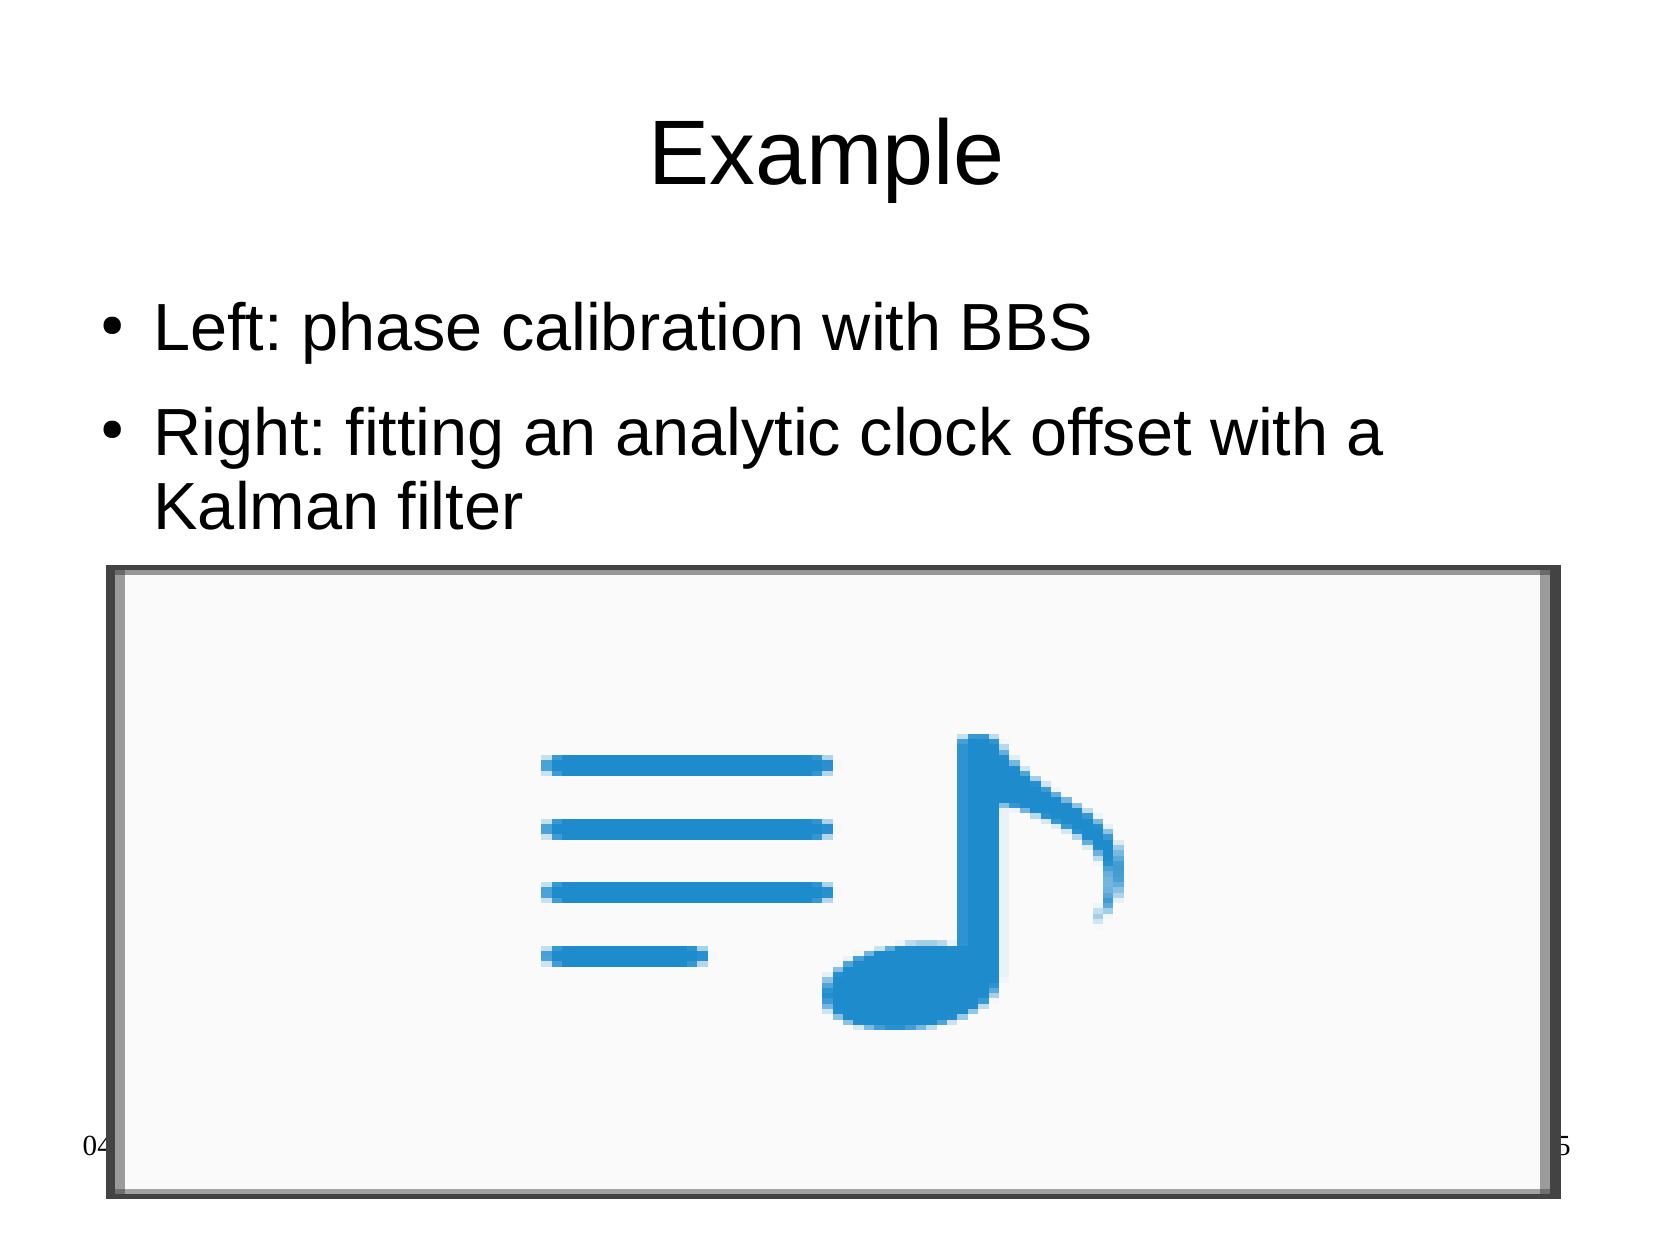

# Example
Left: phase calibration with BBS
Right: fitting an analytic clock offset with a Kalman filter
04/03/2014
O. Smirnov - CALIM 2014 - TBD
45